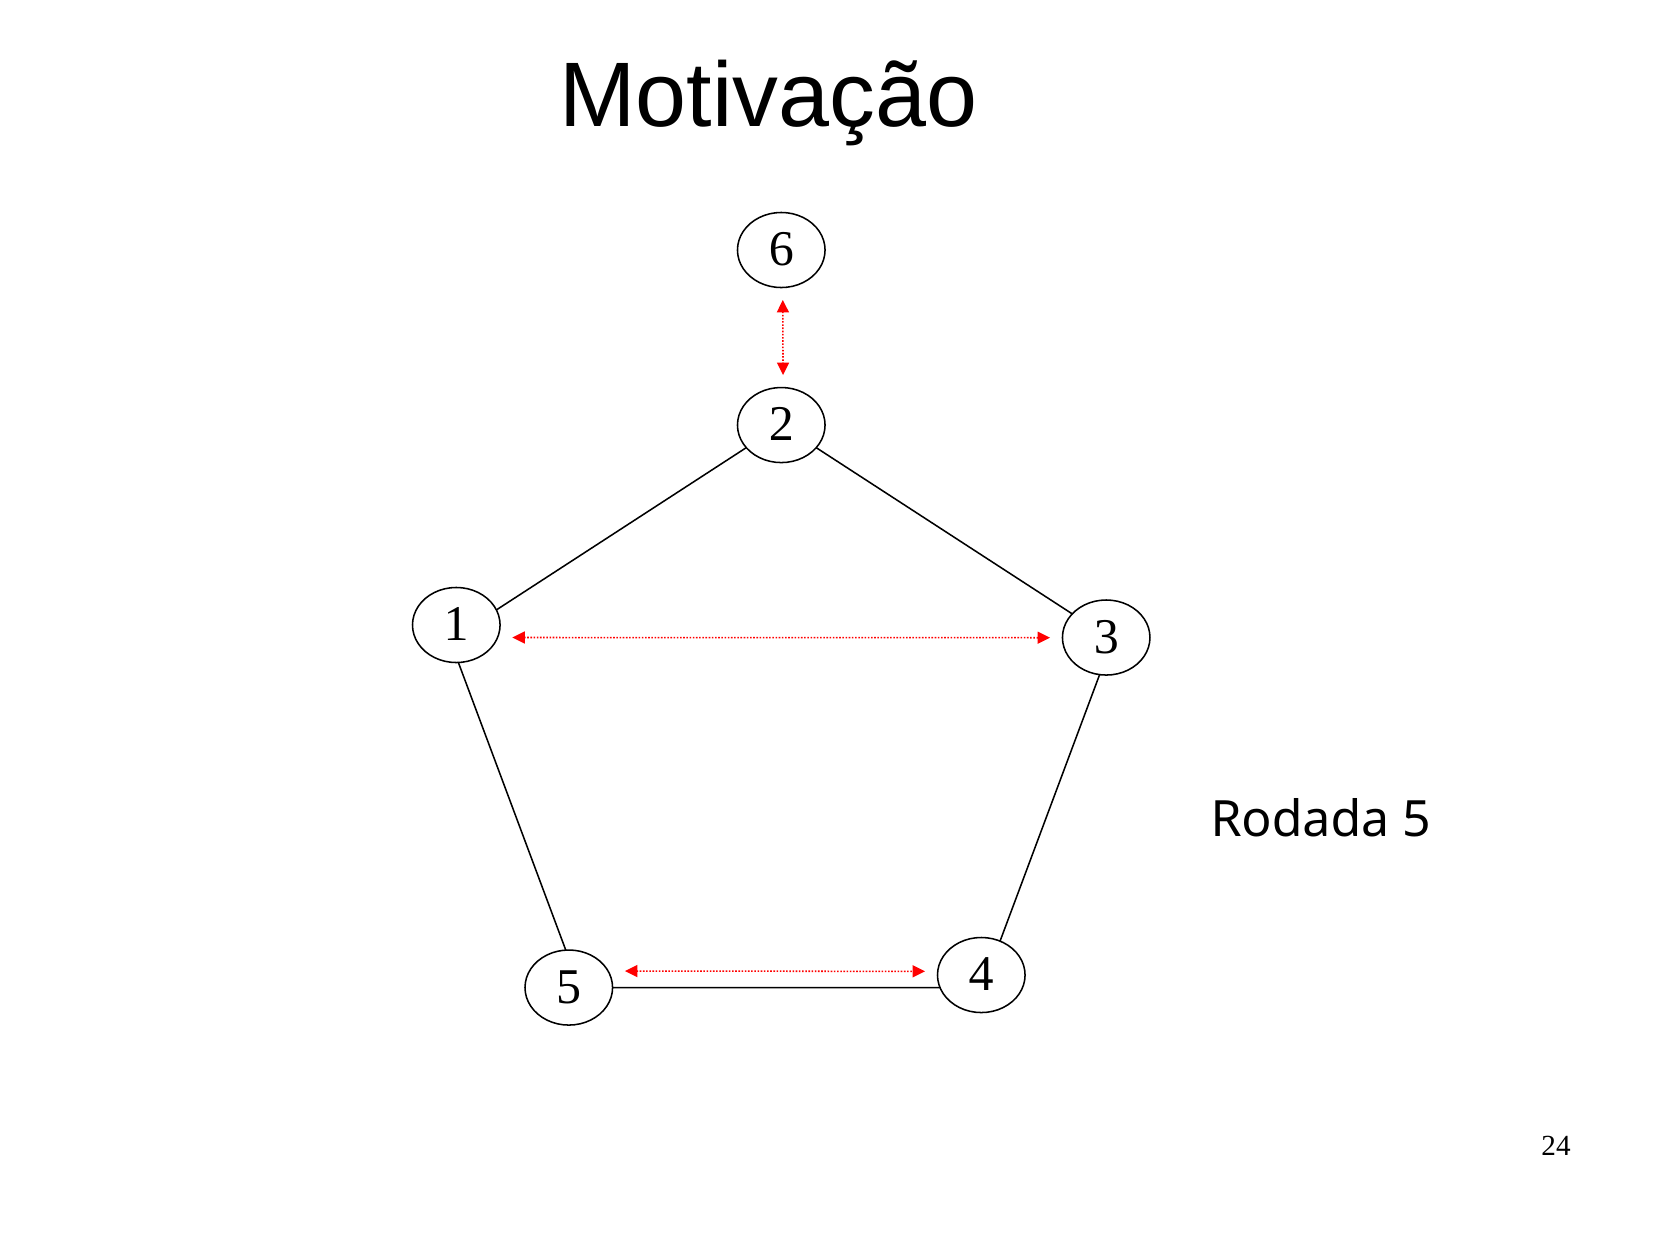

# Motivação
6
2
1
3
Rodada 5
4
5
24